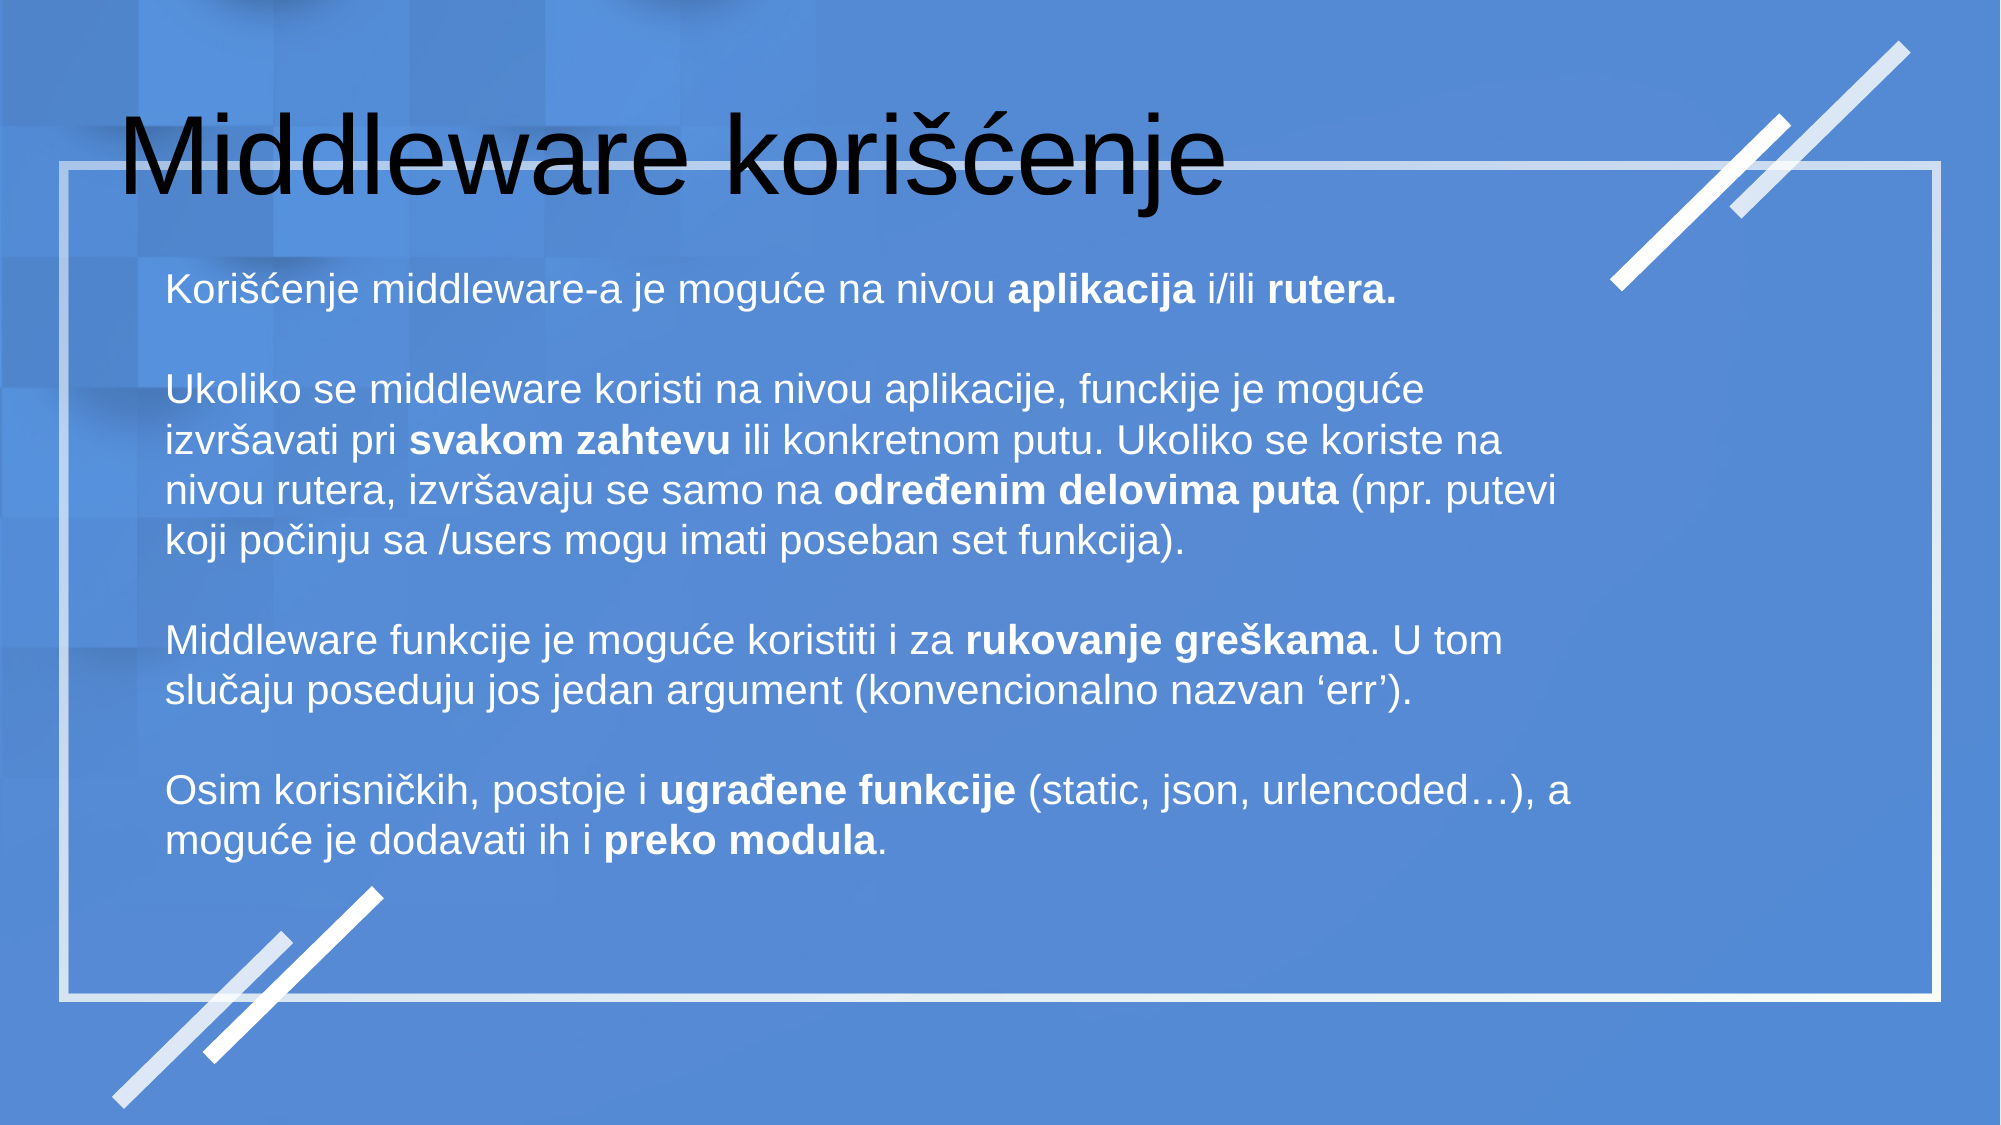

Middleware korišćenje
Korišćenje middleware-a je moguće na nivou aplikacija i/ili rutera.
Ukoliko se middleware koristi na nivou aplikacije, funckije je moguće izvršavati pri svakom zahtevu ili konkretnom putu. Ukoliko se koriste na nivou rutera, izvršavaju se samo na određenim delovima puta (npr. putevi koji počinju sa /users mogu imati poseban set funkcija).
Middleware funkcije je moguće koristiti i za rukovanje greškama. U tom slučaju poseduju jos jedan argument (konvencionalno nazvan ‘err’).
Osim korisničkih, postoje i ugrađene funkcije (static, json, urlencoded…), a moguće je dodavati ih i preko modula.